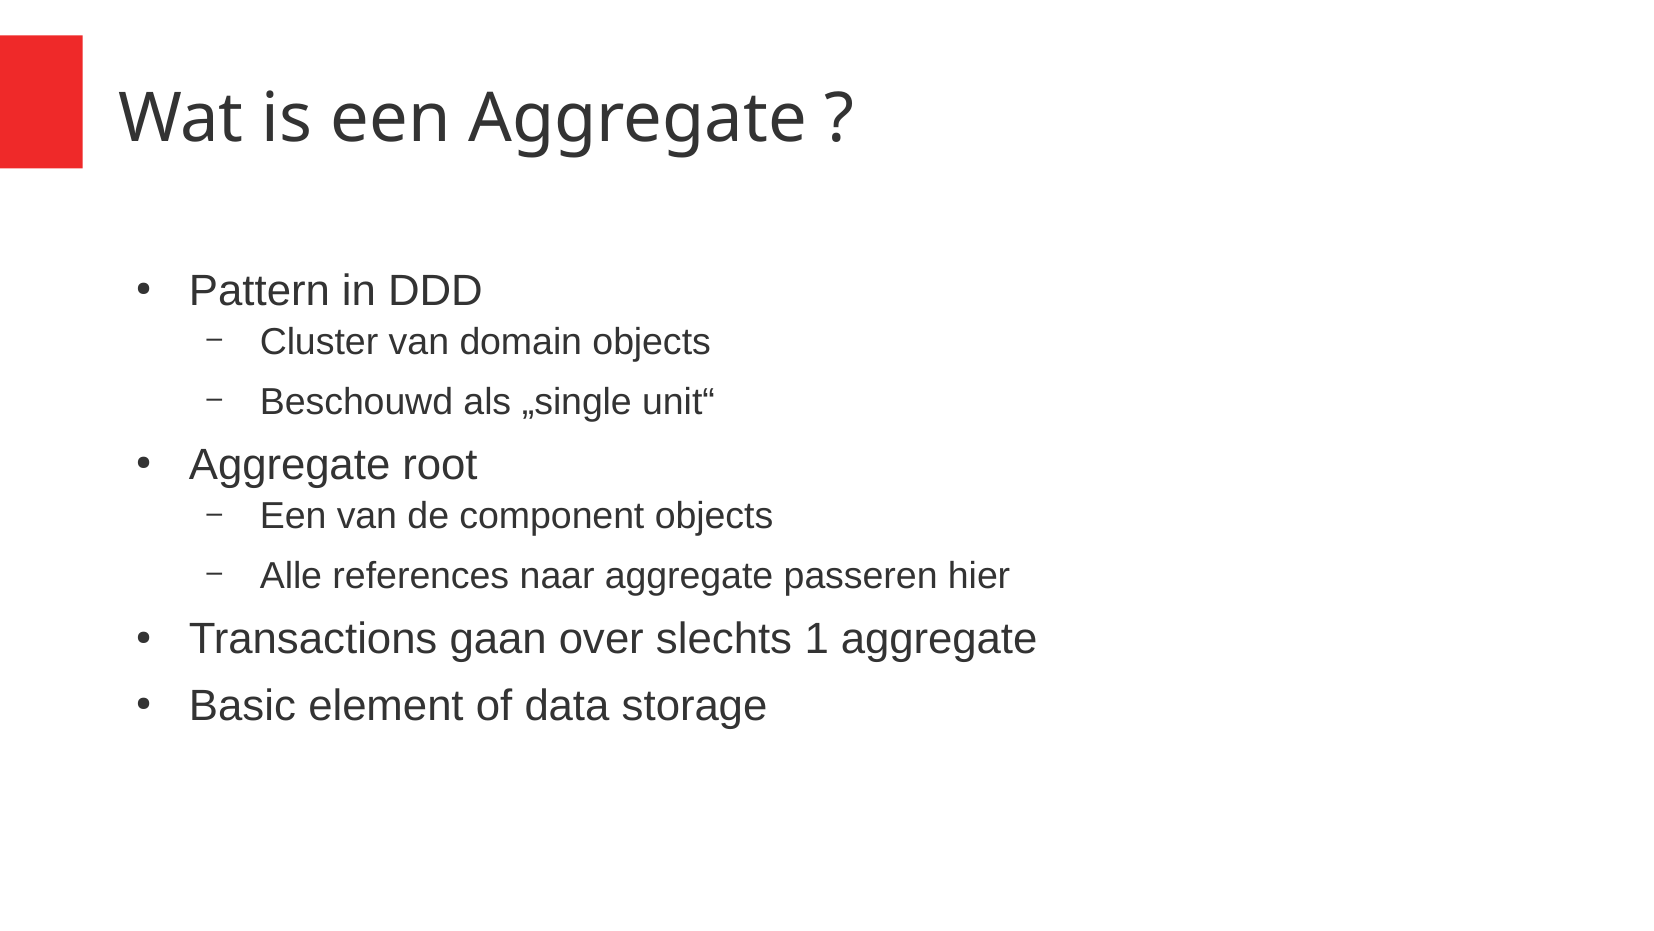

# Wat is een Aggregate ?
Pattern in DDD
Cluster van domain objects
Beschouwd als „single unit“
Aggregate root
Een van de component objects
Alle references naar aggregate passeren hier
Transactions gaan over slechts 1 aggregate
Basic element of data storage